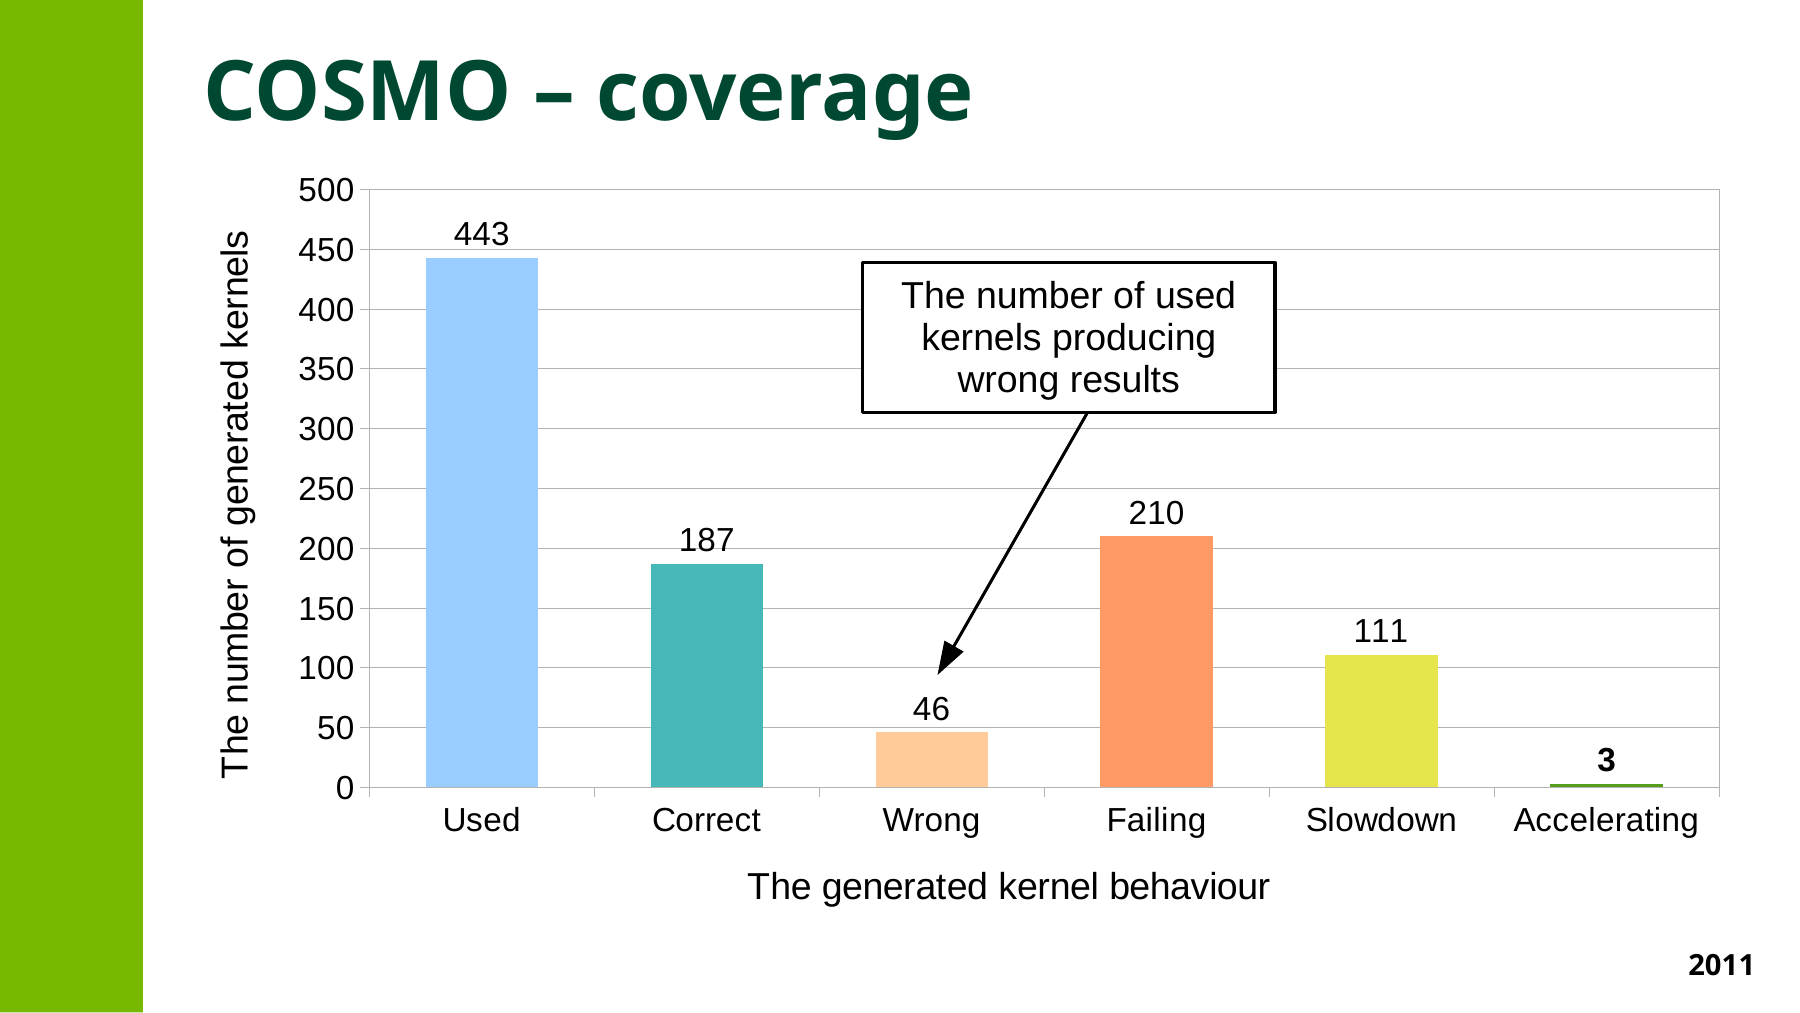

# COSMO – coverage
### Chart
| Category | Column B |
|---|---|
| Used | 443.0 |
| Correct | 187.0 |
| Wrong | 46.0 |
| Failing | 210.0 |
| Slowdown | 111.0 |
| Accelerating | 3.0 |The number of used
kernels producing
wrong results